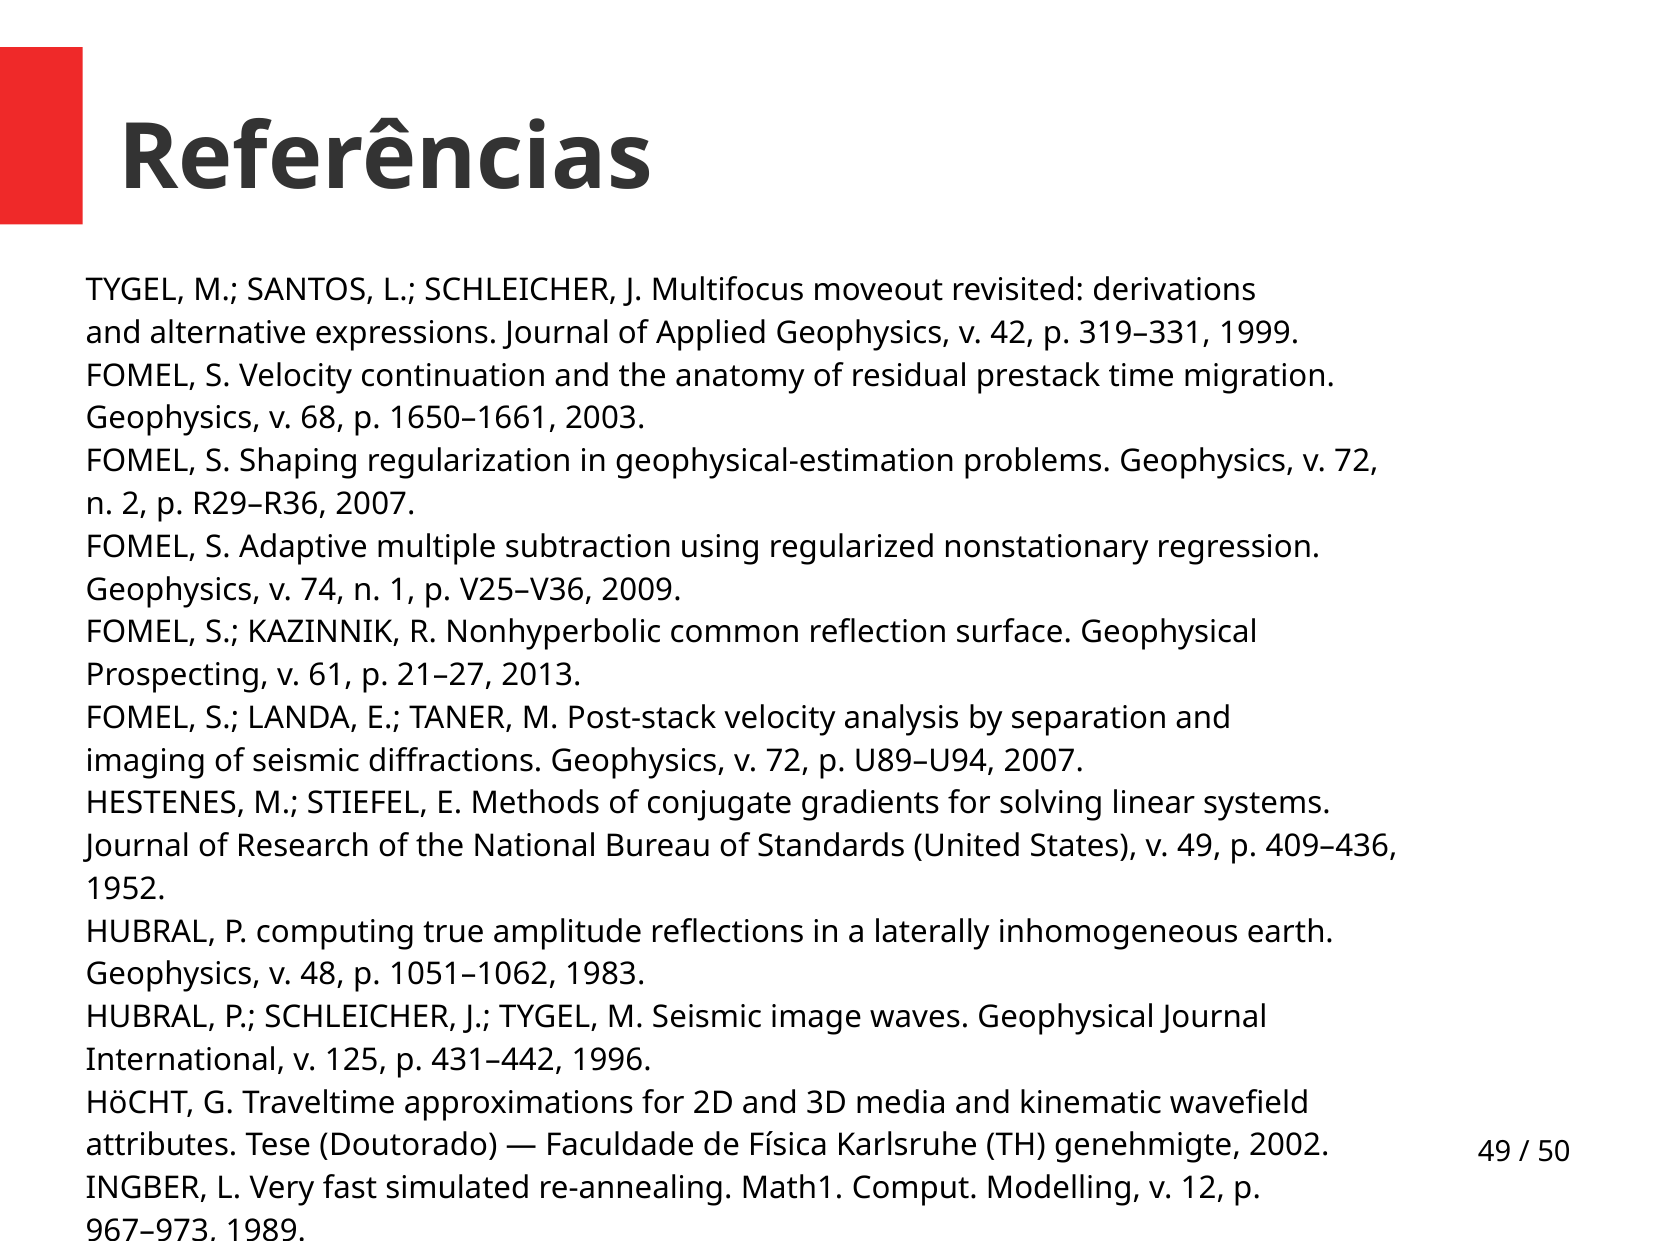

# Referências
TYGEL, M.; SANTOS, L.; SCHLEICHER, J. Multifocus moveout revisited: derivations
and alternative expressions. Journal of Applied Geophysics, v. 42, p. 319–331, 1999.
FOMEL, S. Velocity continuation and the anatomy of residual prestack time migration.
Geophysics, v. 68, p. 1650–1661, 2003.
FOMEL, S. Shaping regularization in geophysical-estimation problems. Geophysics, v. 72,
n. 2, p. R29–R36, 2007.
FOMEL, S. Adaptive multiple subtraction using regularized nonstationary regression.
Geophysics, v. 74, n. 1, p. V25–V36, 2009.
FOMEL, S.; KAZINNIK, R. Nonhyperbolic common reflection surface. Geophysical
Prospecting, v. 61, p. 21–27, 2013.
FOMEL, S.; LANDA, E.; TANER, M. Post-stack velocity analysis by separation and
imaging of seismic diffractions. Geophysics, v. 72, p. U89–U94, 2007.
HESTENES, M.; STIEFEL, E. Methods of conjugate gradients for solving linear systems.
Journal of Research of the National Bureau of Standards (United States), v. 49, p. 409–436,
1952.
HUBRAL, P. computing true amplitude reflections in a laterally inhomogeneous earth.
Geophysics, v. 48, p. 1051–1062, 1983.
HUBRAL, P.; SCHLEICHER, J.; TYGEL, M. Seismic image waves. Geophysical Journal
International, v. 125, p. 431–442, 1996.
HöCHT, G. Traveltime approximations for 2D and 3D media and kinematic wavefield
attributes. Tese (Doutorado) — Faculdade de Física Karlsruhe (TH) genehmigte, 2002.
INGBER, L. Very fast simulated re-annealing. Math1. Comput. Modelling, v. 12, p.
967–973, 1989.
JAGER, R. et al. Common-reflection-surface stack: image and attributes. Geophysics,
v. 66, p. 97–109, 2001.
49